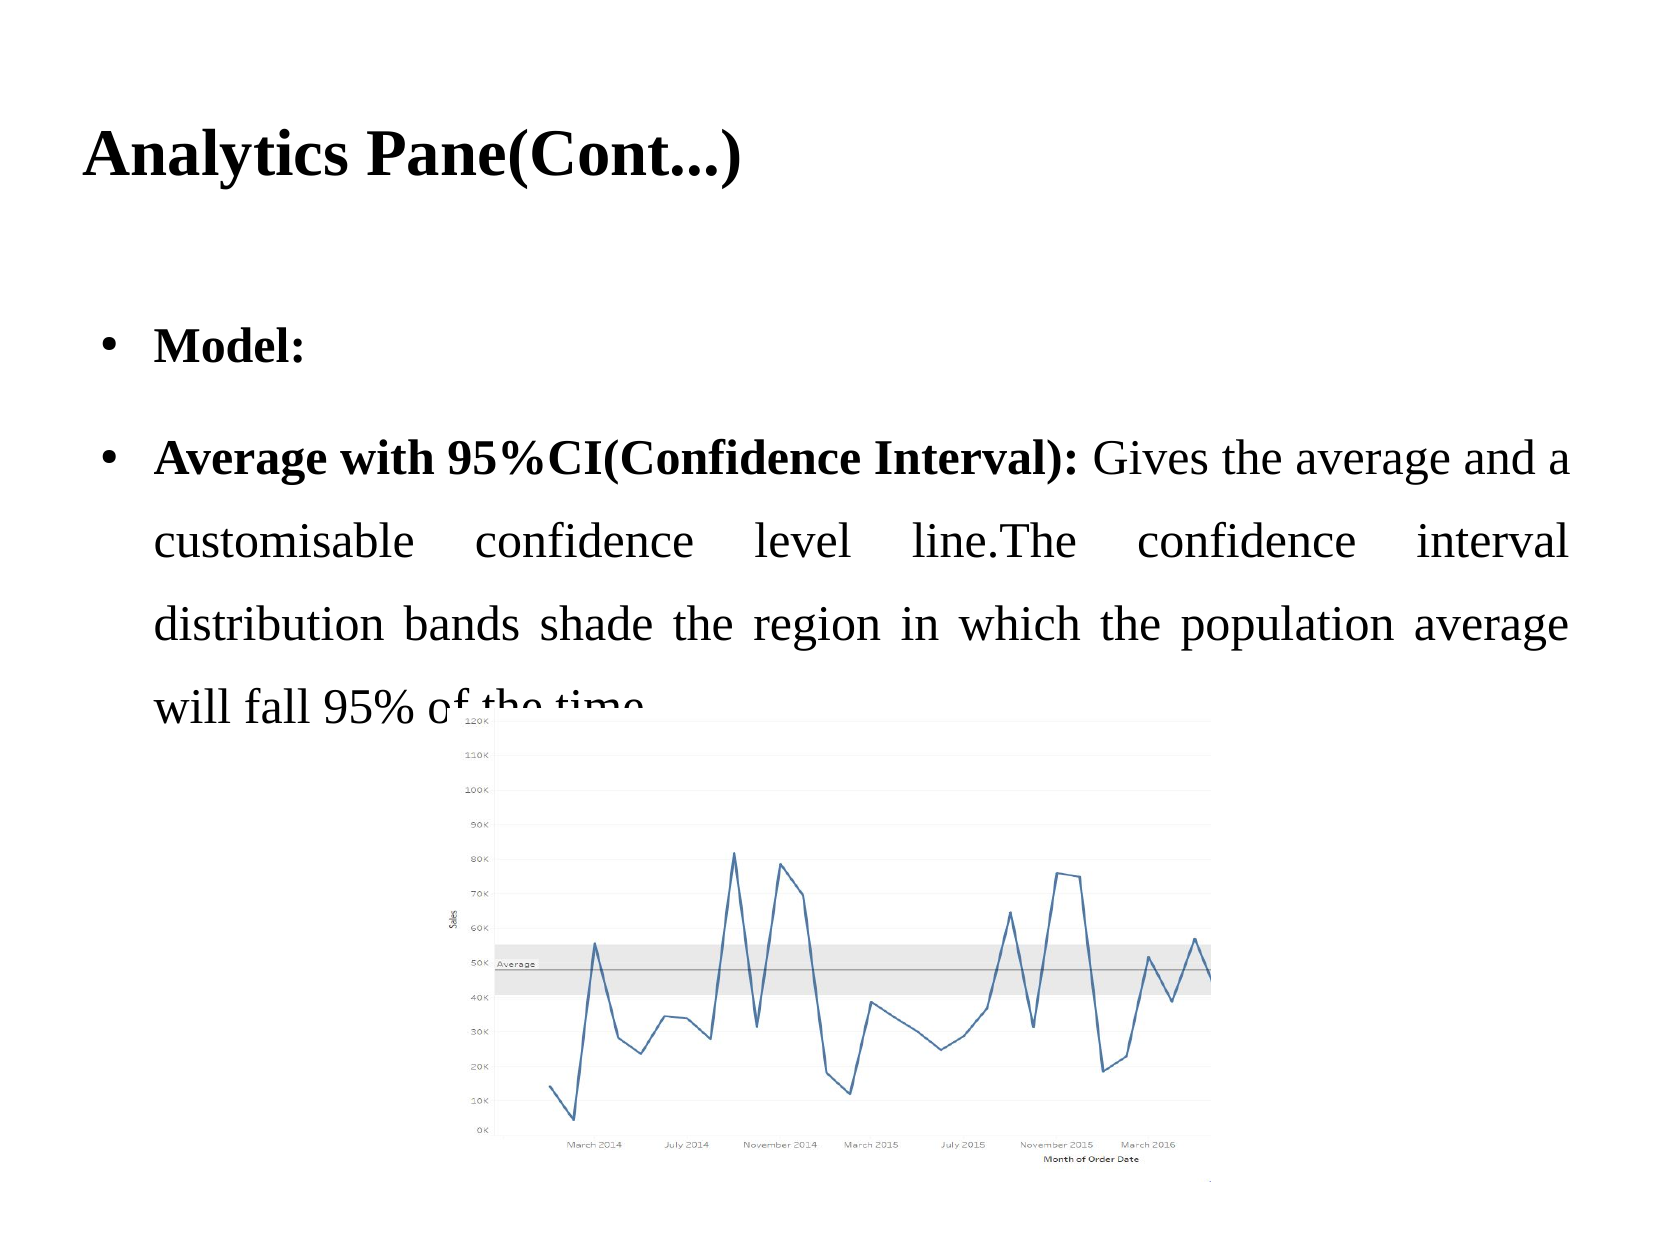

# Analytics Pane(Cont...)
Model:
Average with 95%CI(Confidence Interval): Gives the average and a customisable confidence level line.The confidence interval distribution bands shade the region in which the population average will fall 95% of the time.